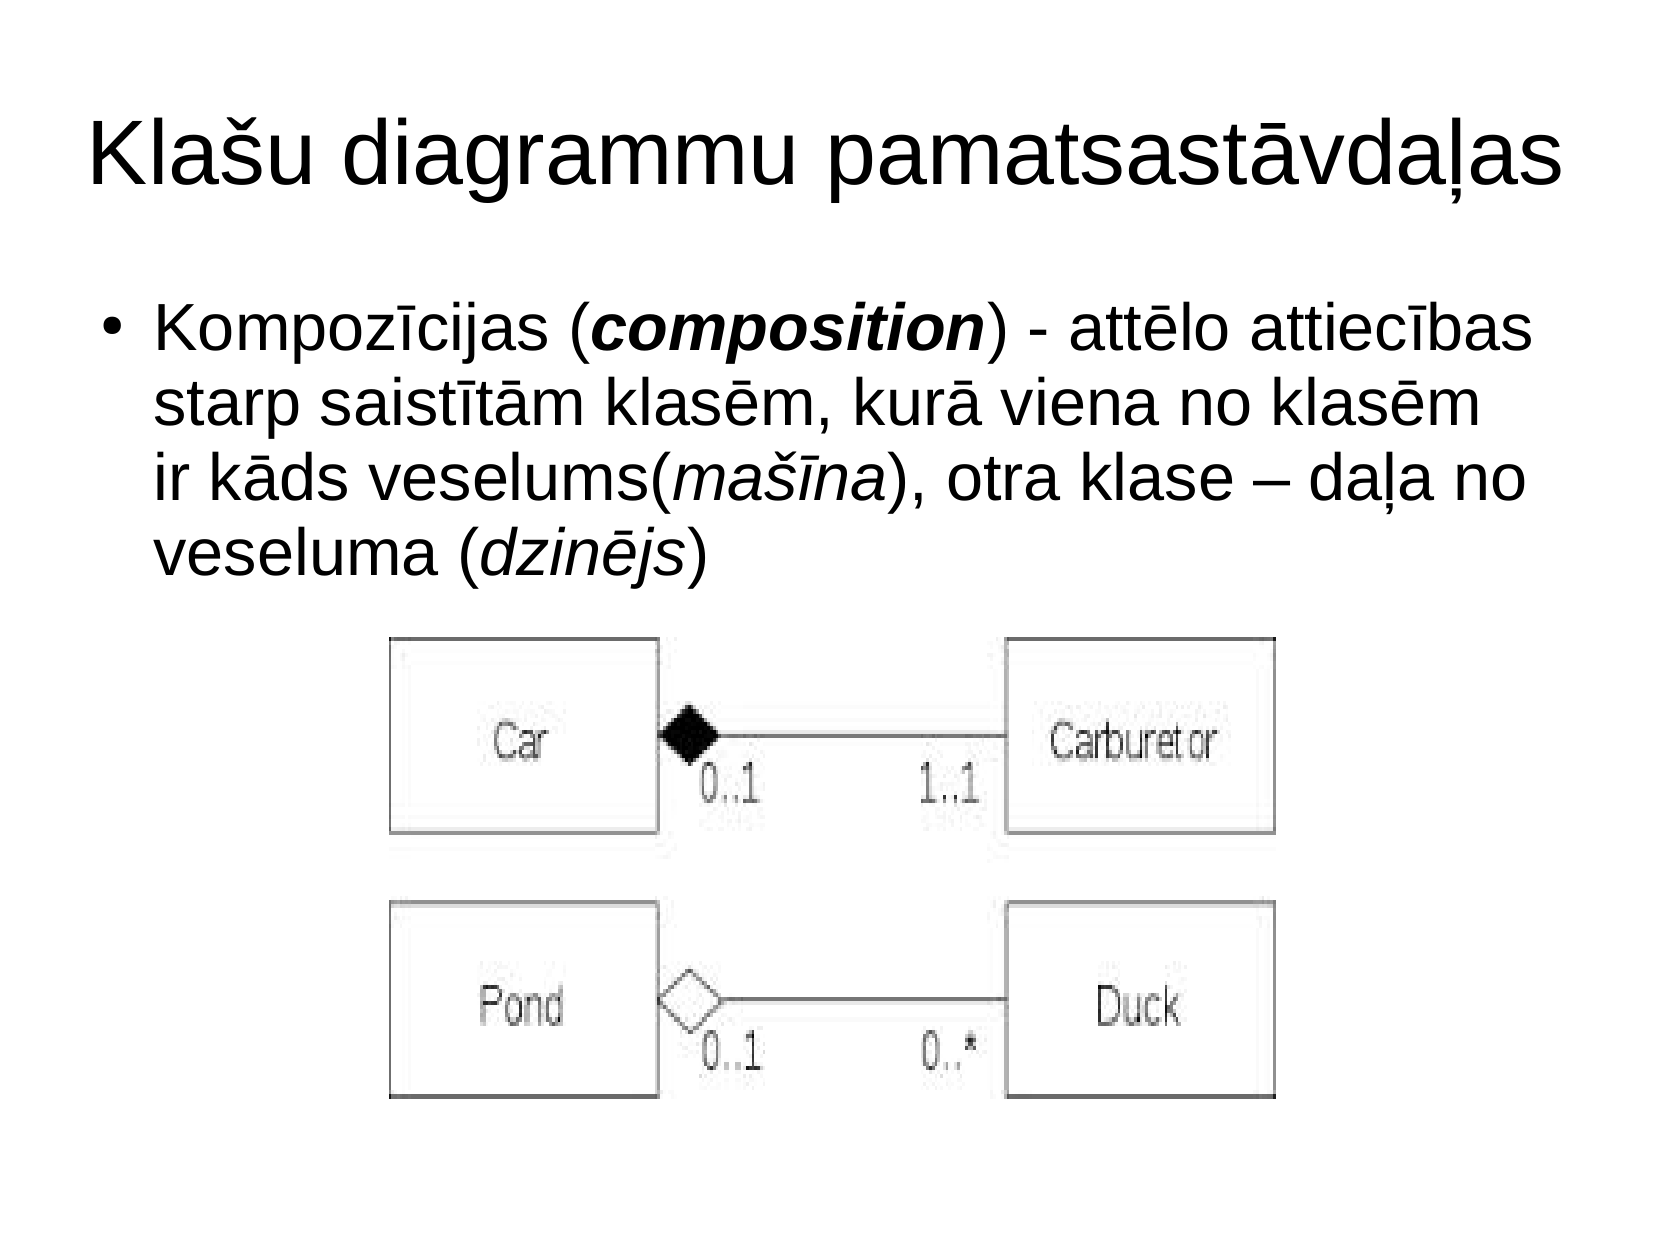

# Klašu diagrammu pamatsastāvdaļas
Kompozīcijas (composition) - attēlo attiecības starp saistītām klasēm, kurā viena no klasēm ir kāds veselums(mašīna), otra klase – daļa no veseluma (dzinējs)